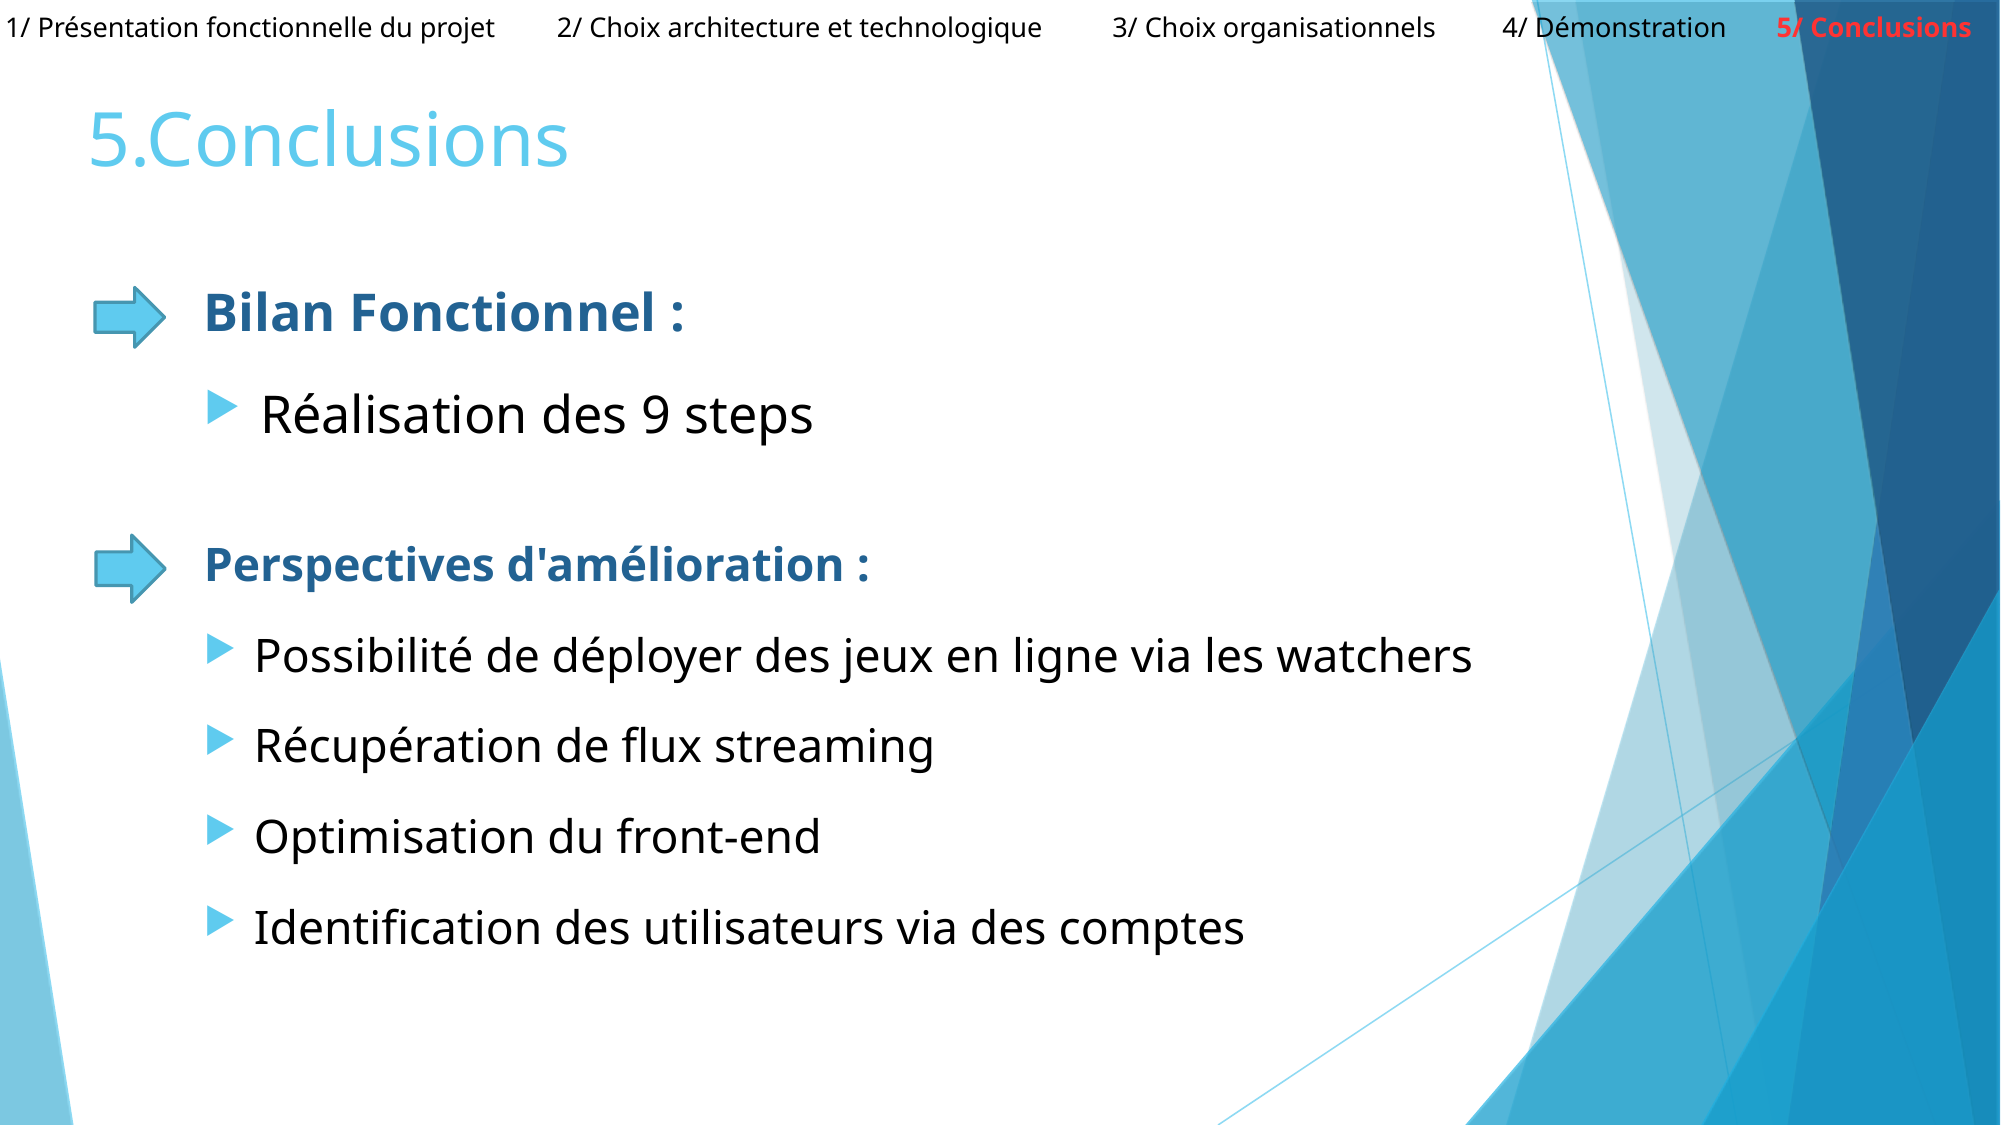

1/ Présentation fonctionnelle du projet 	 2/ Choix architecture et technologique 	3/ Choix organisationnels 	 4/ Démonstration 	5/ Conclusions
# 5.Conclusions
Bilan Fonctionnel :
Réalisation des 9 steps
Perspectives d'amélioration :
Possibilité de déployer des jeux en ligne via les watchers
Récupération de flux streaming
Optimisation du front-end
Identification des utilisateurs via des comptes